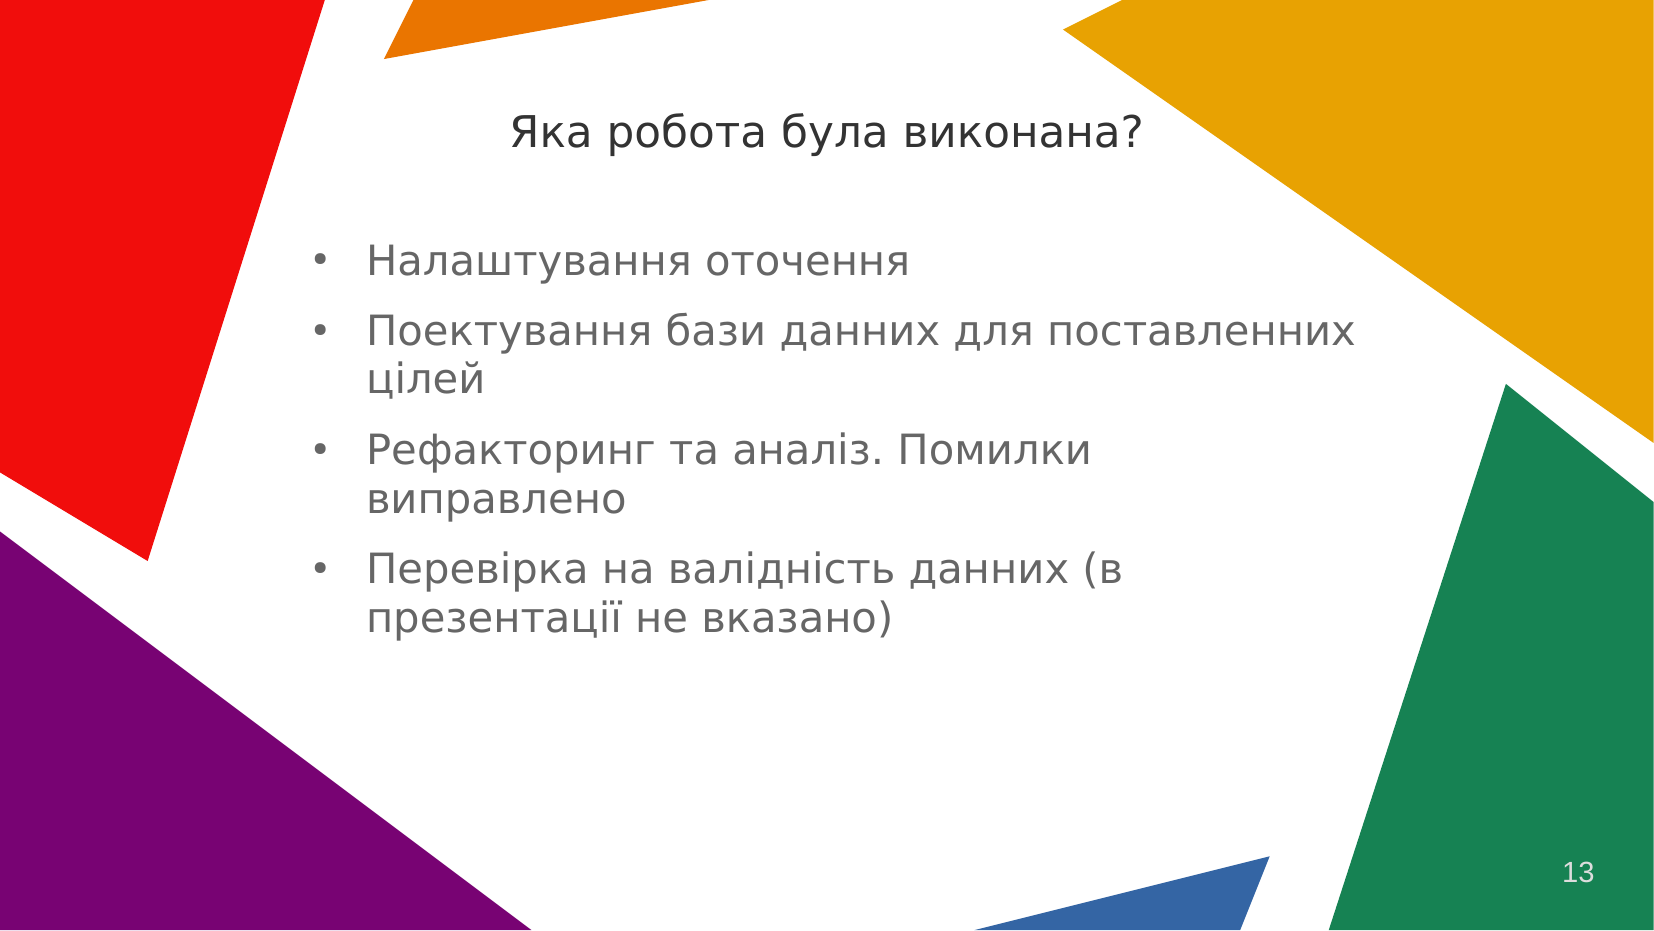

# Яка робота була виконана?
Налаштування оточення
Поектування бази данних для поставленних цілей
Рефакторинг та аналіз. Помилки виправлено
Перевірка на валідність данних (в презентації не вказано)
13